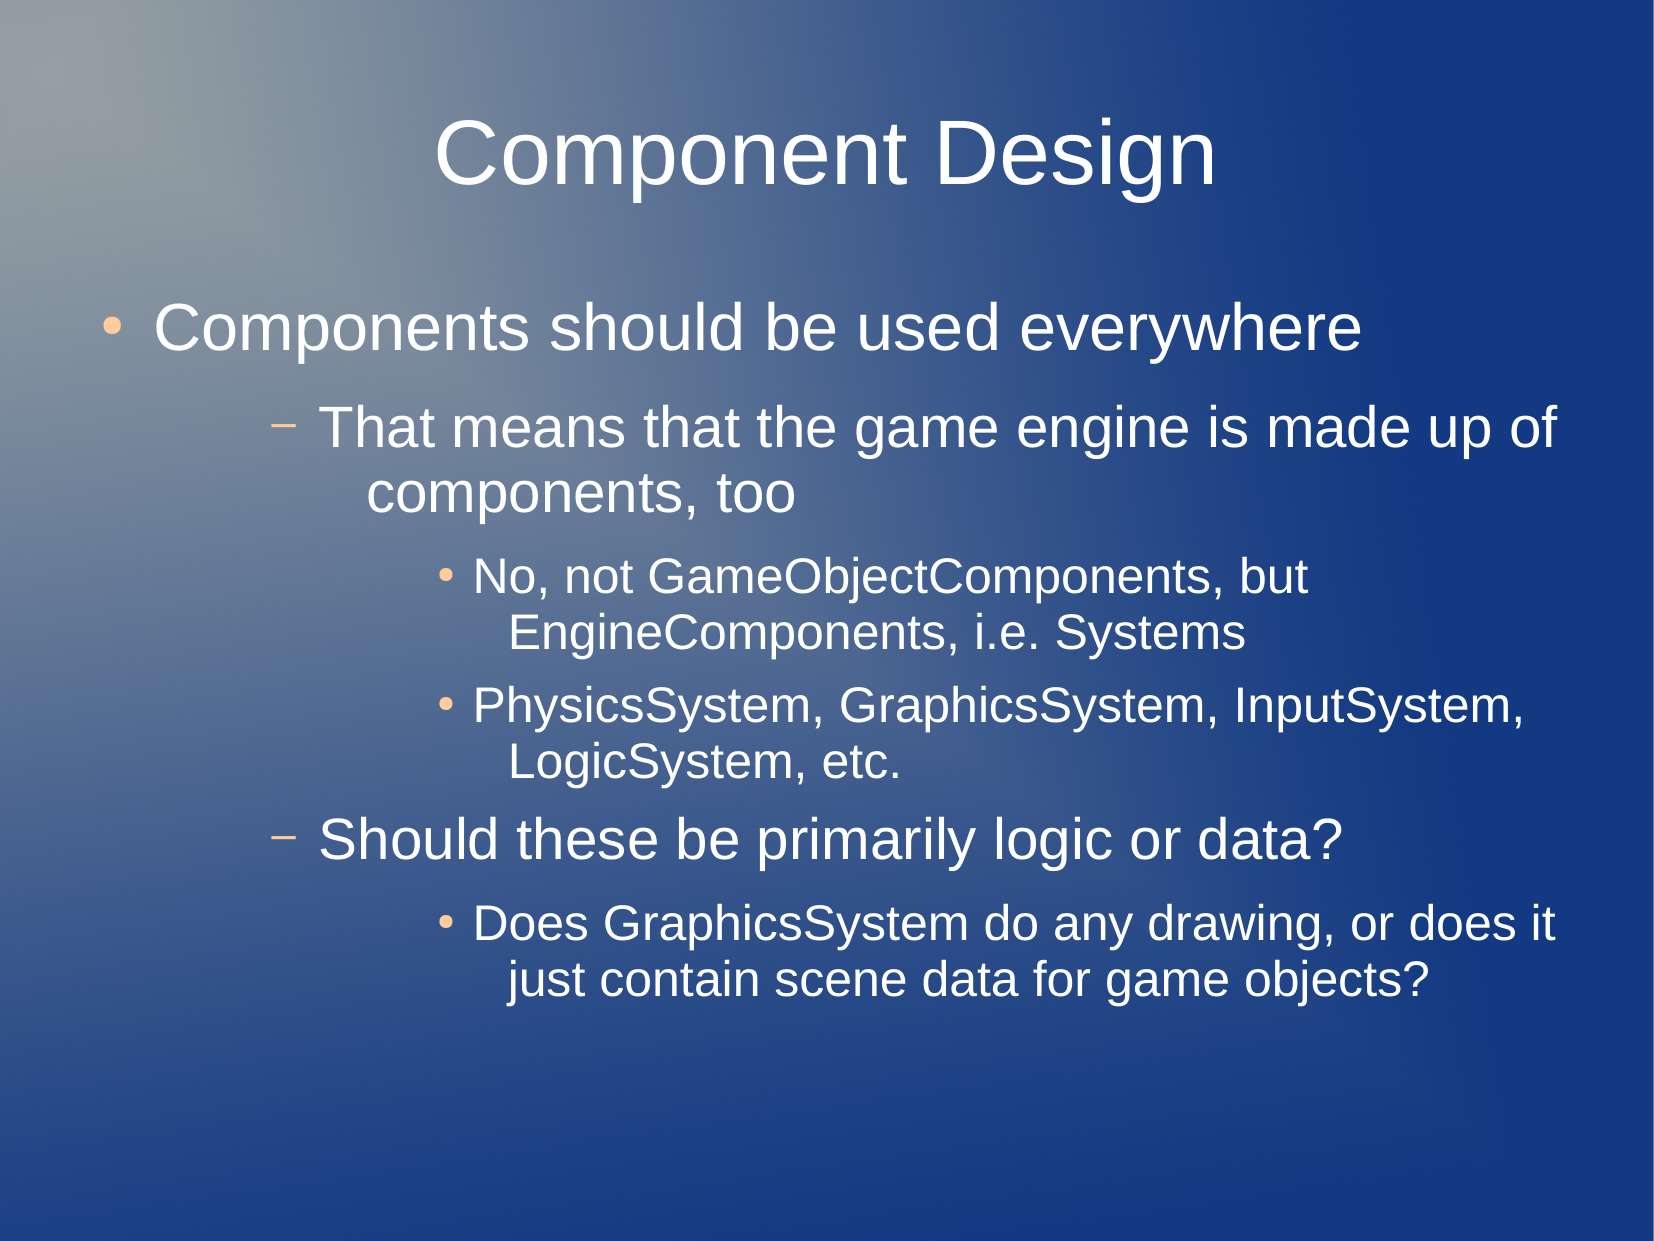

# Component Design
Components should be used everywhere
That means that the game engine is made up of components, too
No, not GameObjectComponents, but EngineComponents, i.e. Systems
PhysicsSystem, GraphicsSystem, InputSystem, LogicSystem, etc.
Should these be primarily logic or data?
Does GraphicsSystem do any drawing, or does it just contain scene data for game objects?